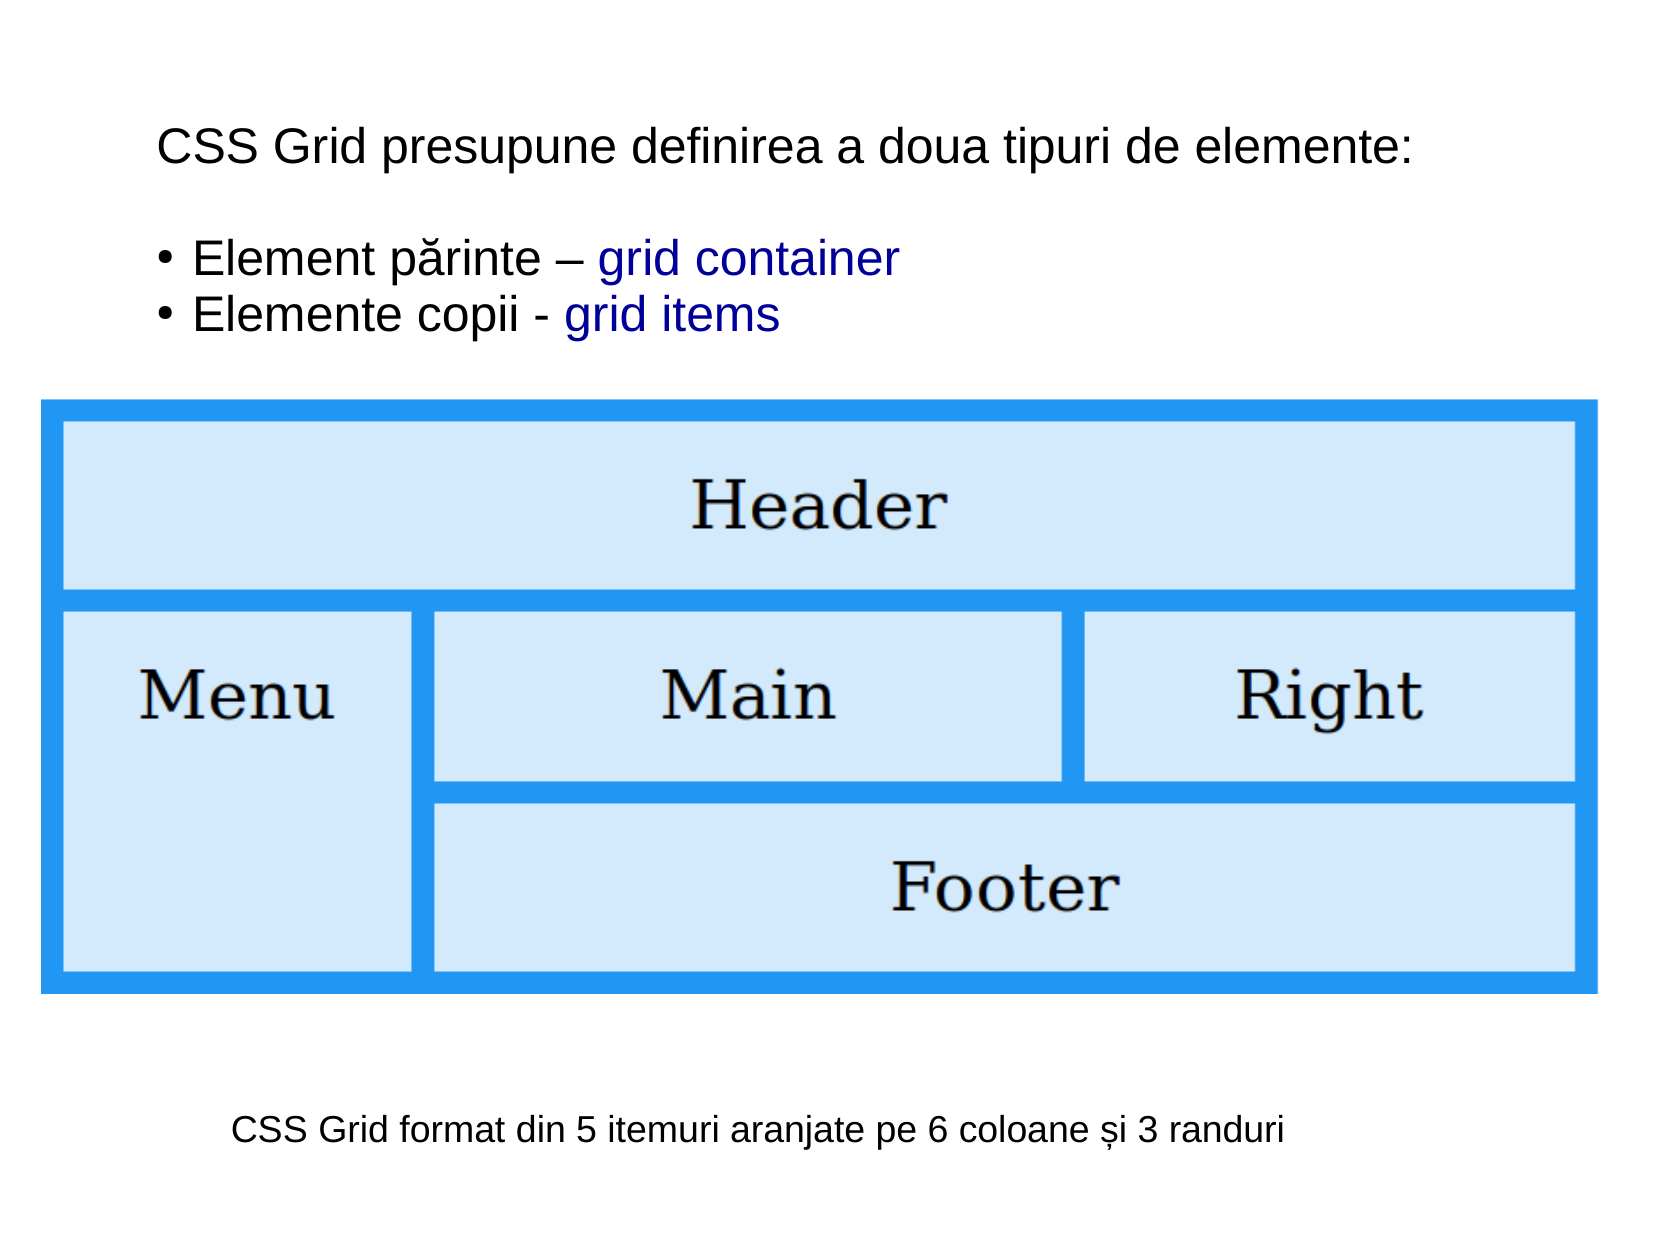

CSS Grid presupune definirea a doua tipuri de elemente:
Element părinte – grid container
Elemente copii - grid items
CSS Grid format din 5 itemuri aranjate pe 6 coloane și 3 randuri